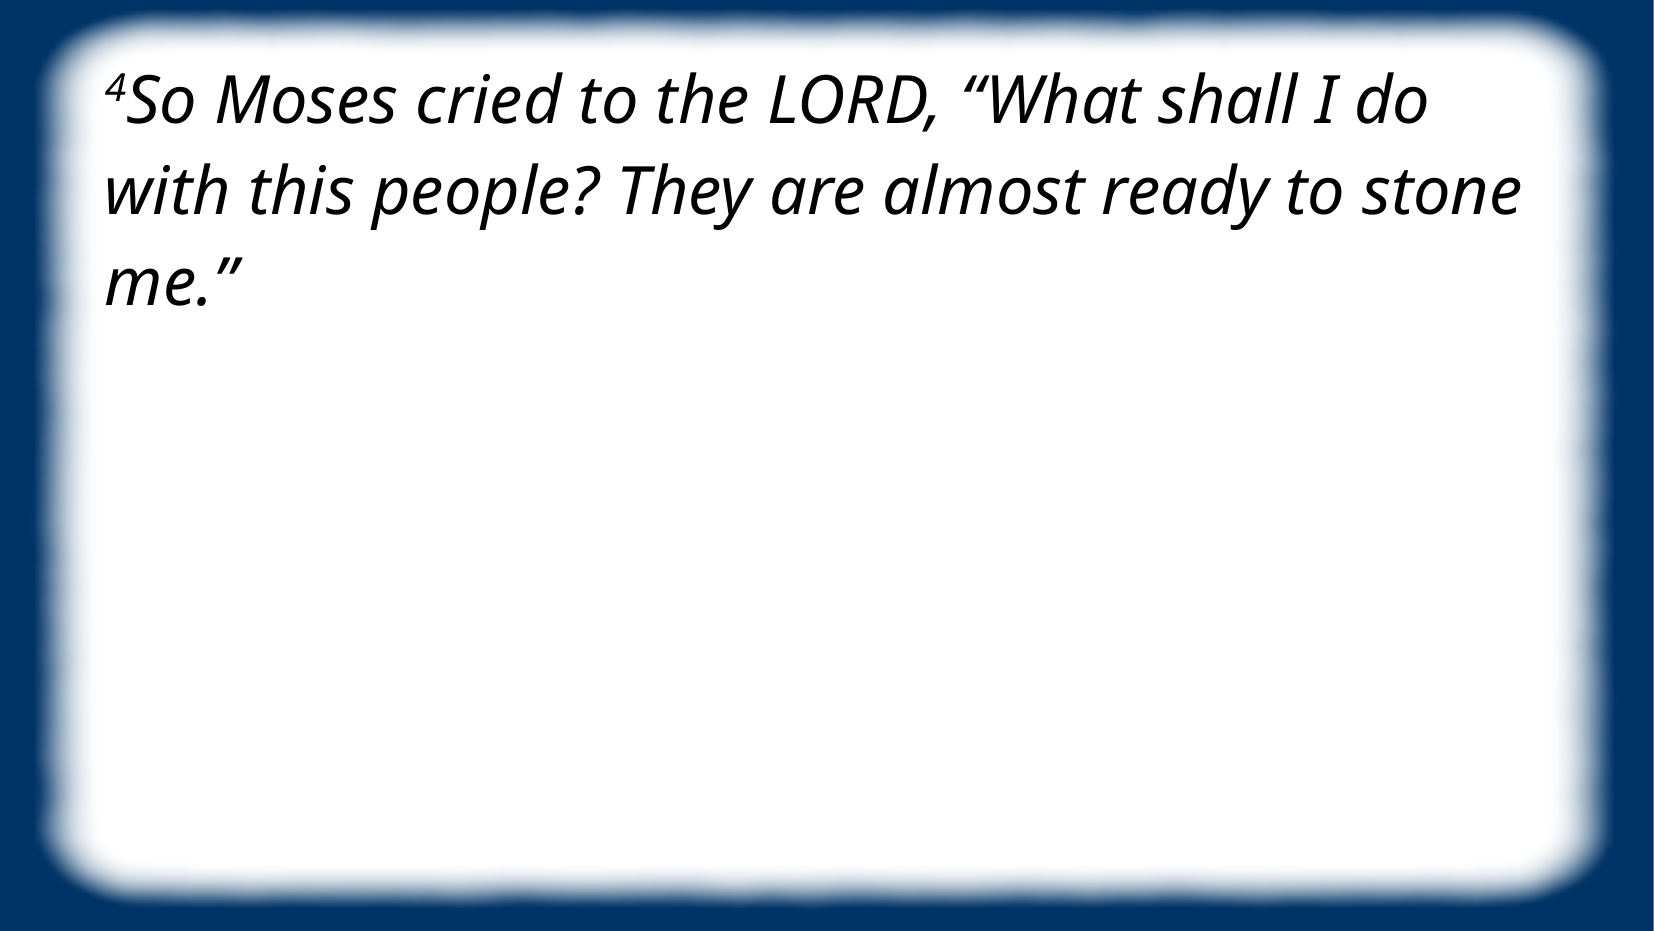

4So Moses cried to the LORD, “What shall I do with this people? They are almost ready to stone me.”